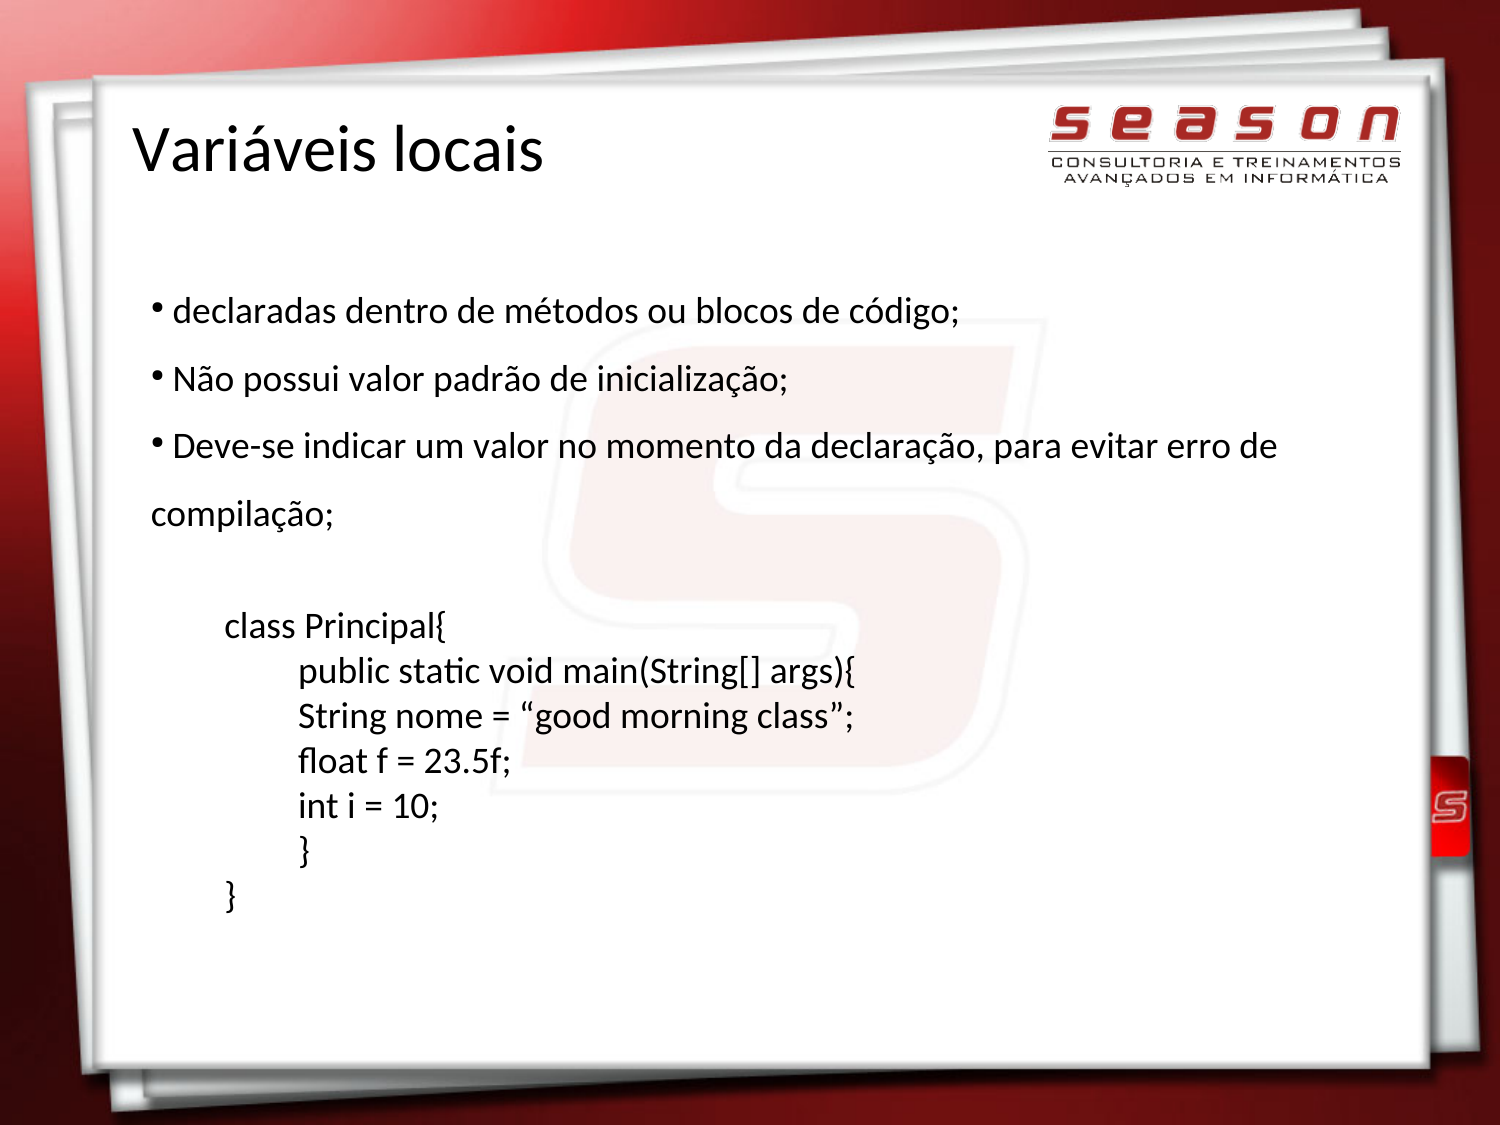

# Variáveis locais
 declaradas dentro de métodos ou blocos de código;
 Não possui valor padrão de inicialização;
 Deve-se indicar um valor no momento da declaração, para evitar erro de compilação;
	class Principal{
 		public static void main(String[] args){
 	String nome = “good morning class”;
 	float f = 23.5f;
 	int i = 10;
 		}
	}